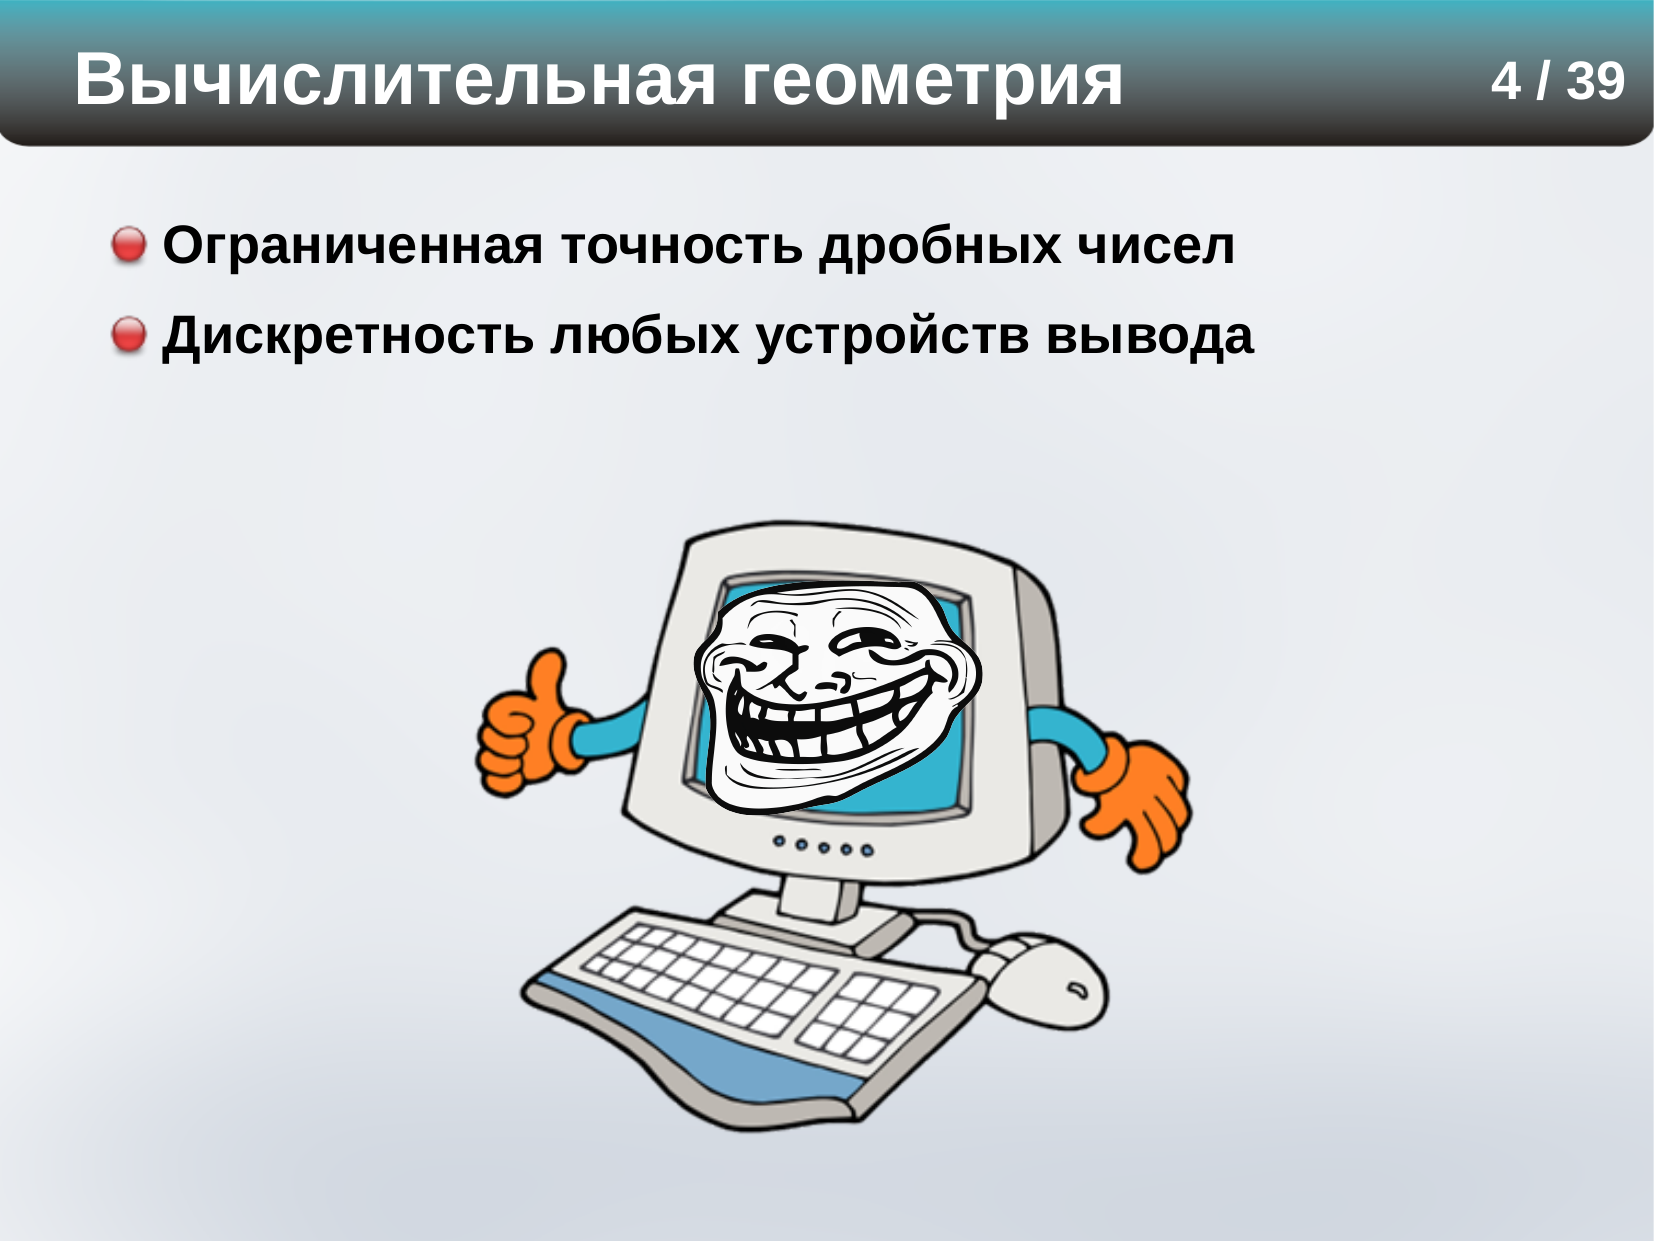

Вычислительная геометрия
Ограниченная точность дробных чисел
Дискретность любых устройств вывода